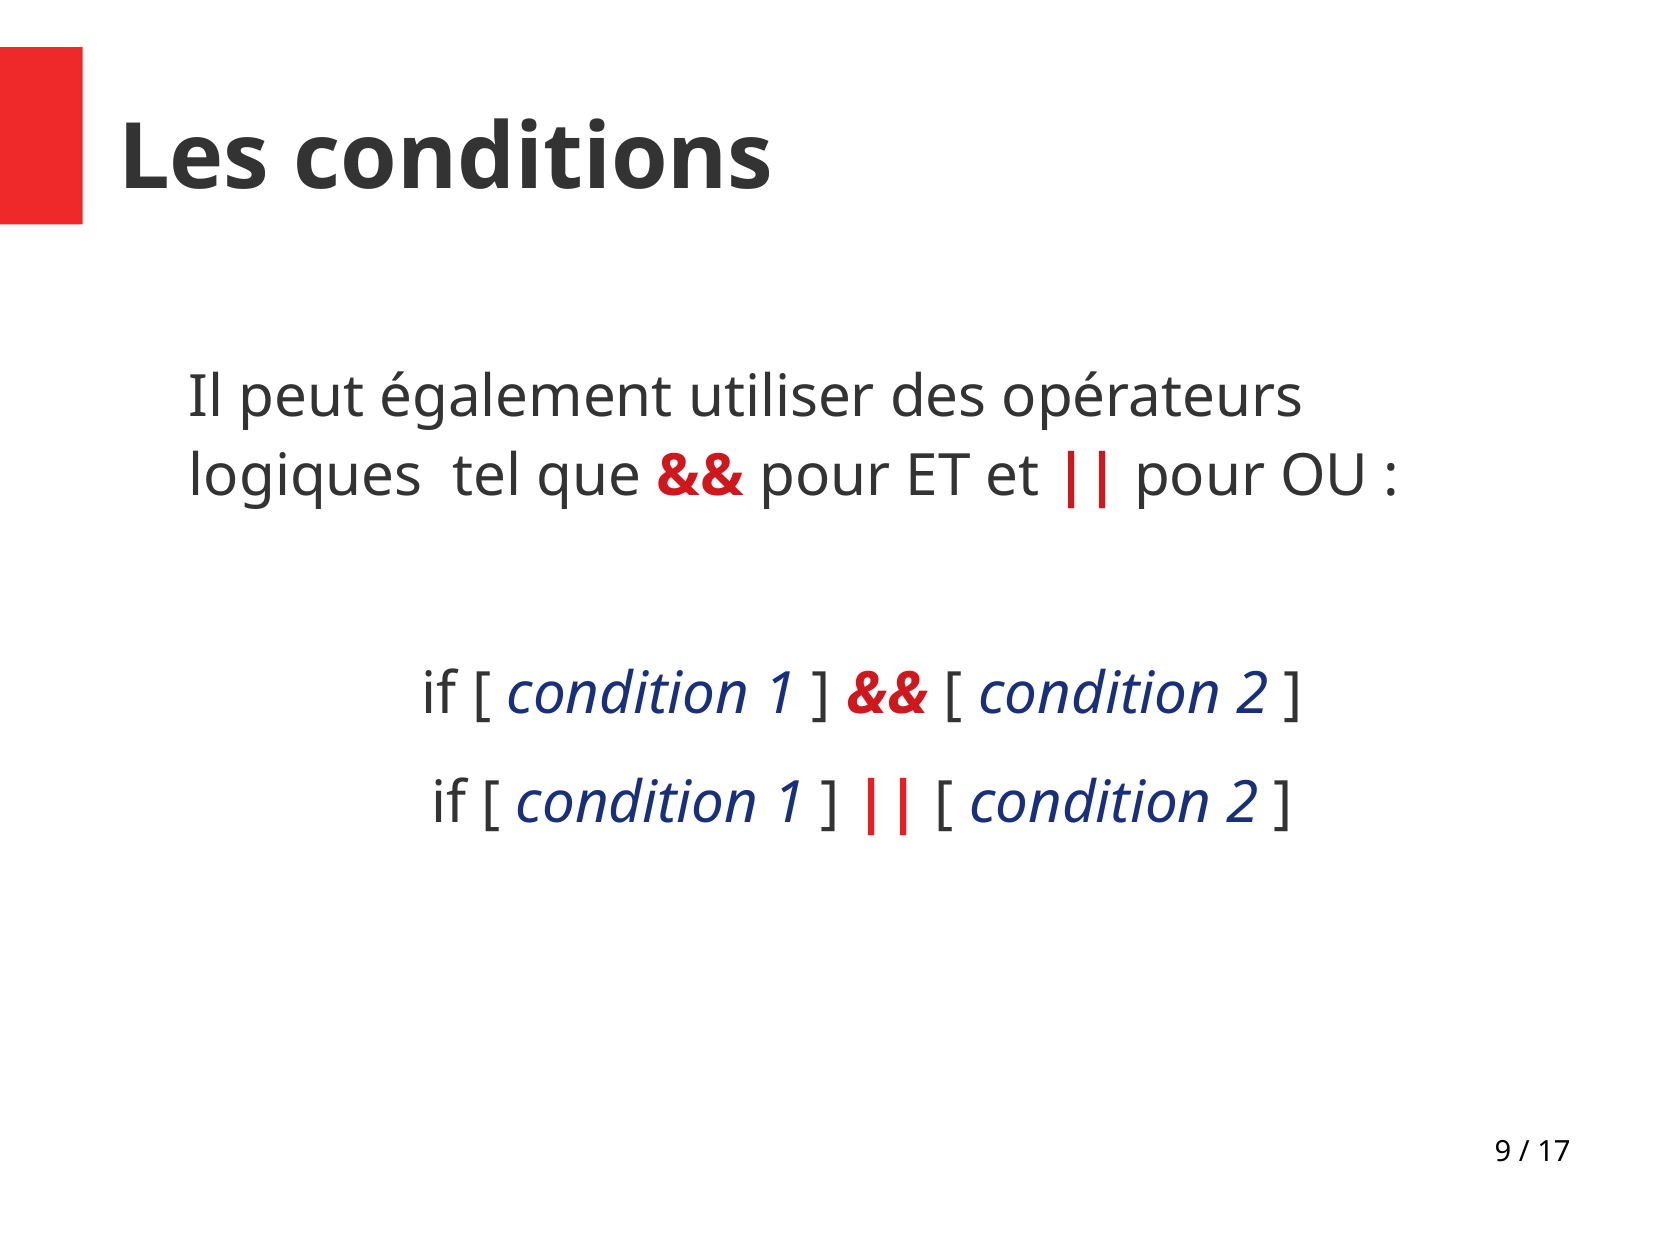

# Les conditions
Il peut également utiliser des opérateurs logiques tel que && pour ET et || pour OU :
if [ condition 1 ] && [ condition 2 ]
if [ condition 1 ] || [ condition 2 ]
9